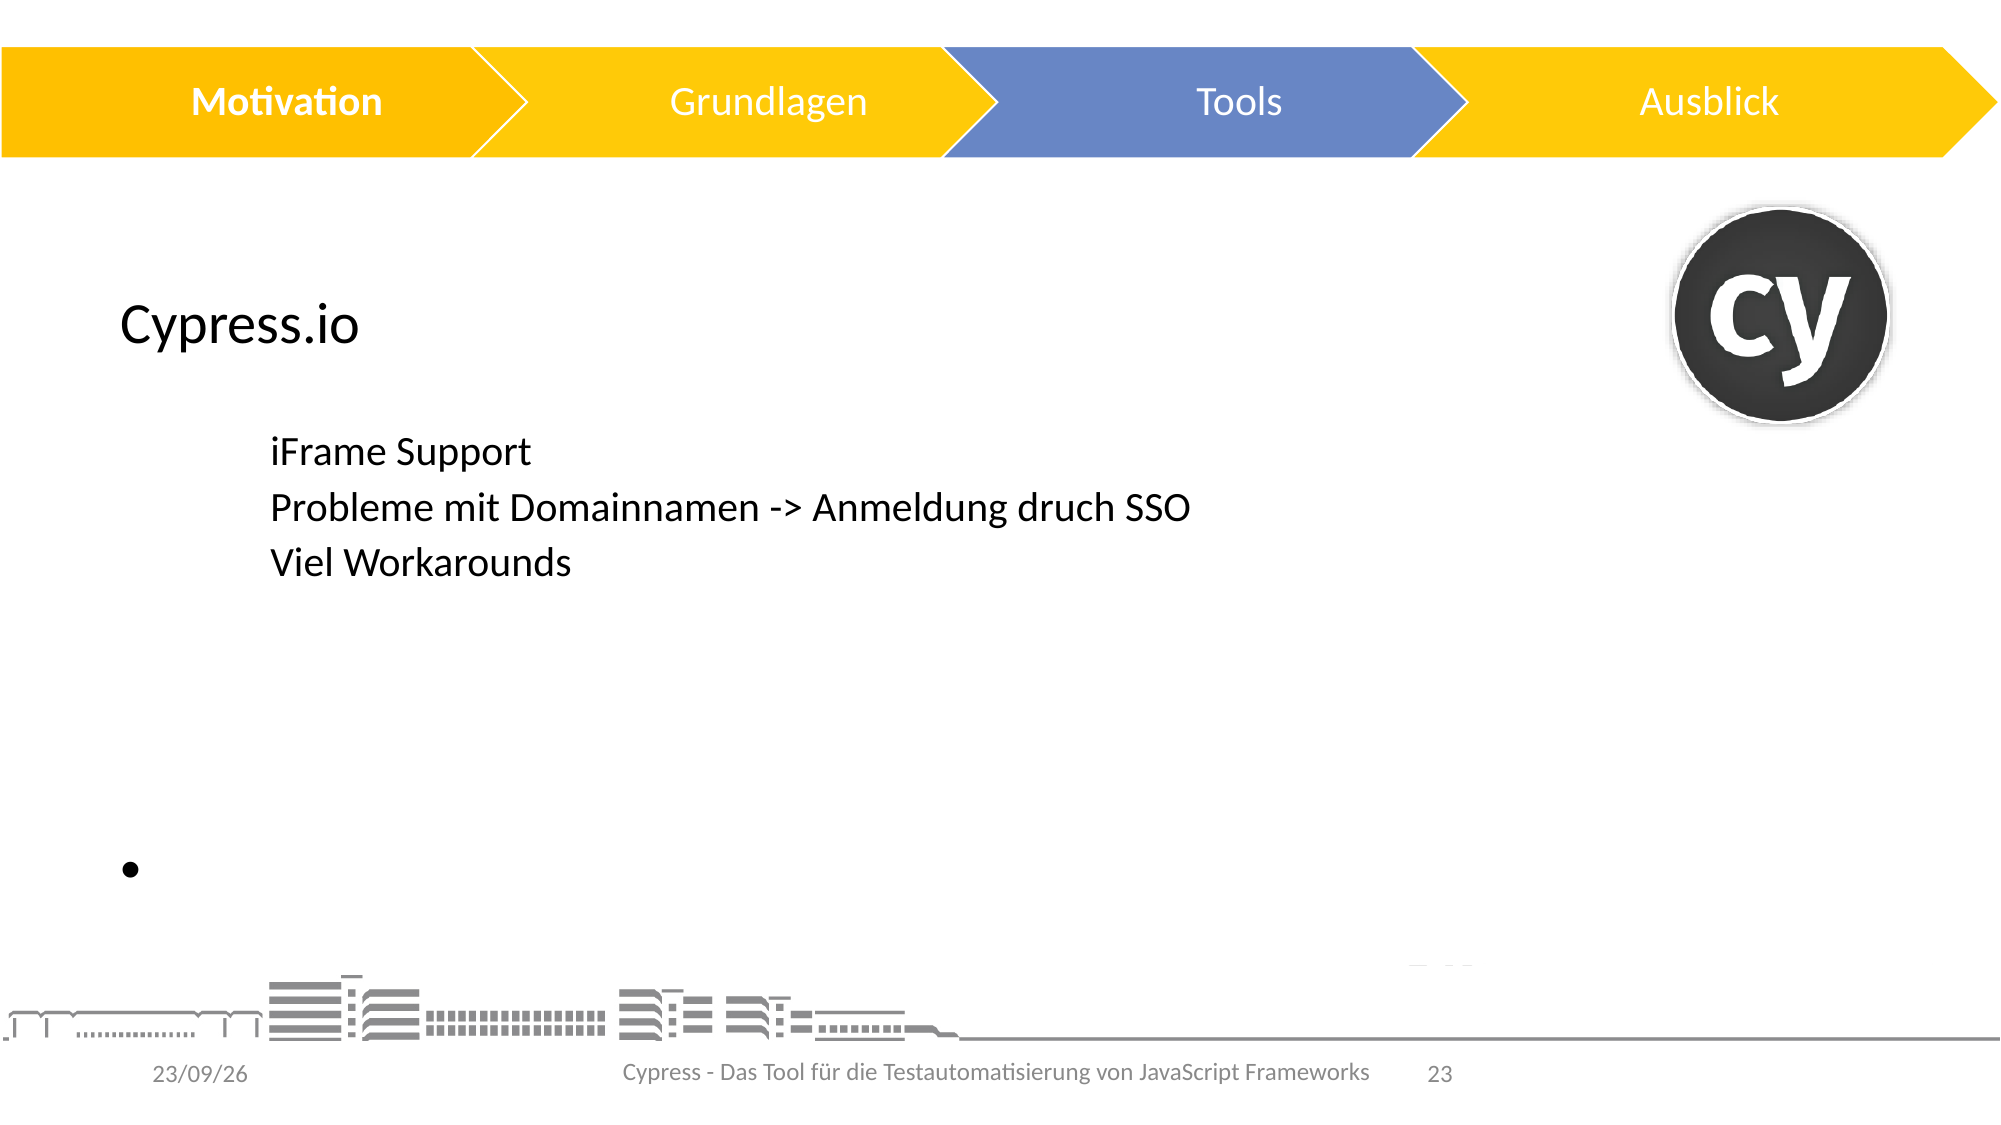

Motivation
Grundlagen
Tools
Ausblick
# Cypress.io
iFrame Support
Probleme mit Domainnamen -> Anmeldung druch SSO
Viel Workarounds
Cypress - Das Tool für die Testautomatisierung von JavaScript Frameworks